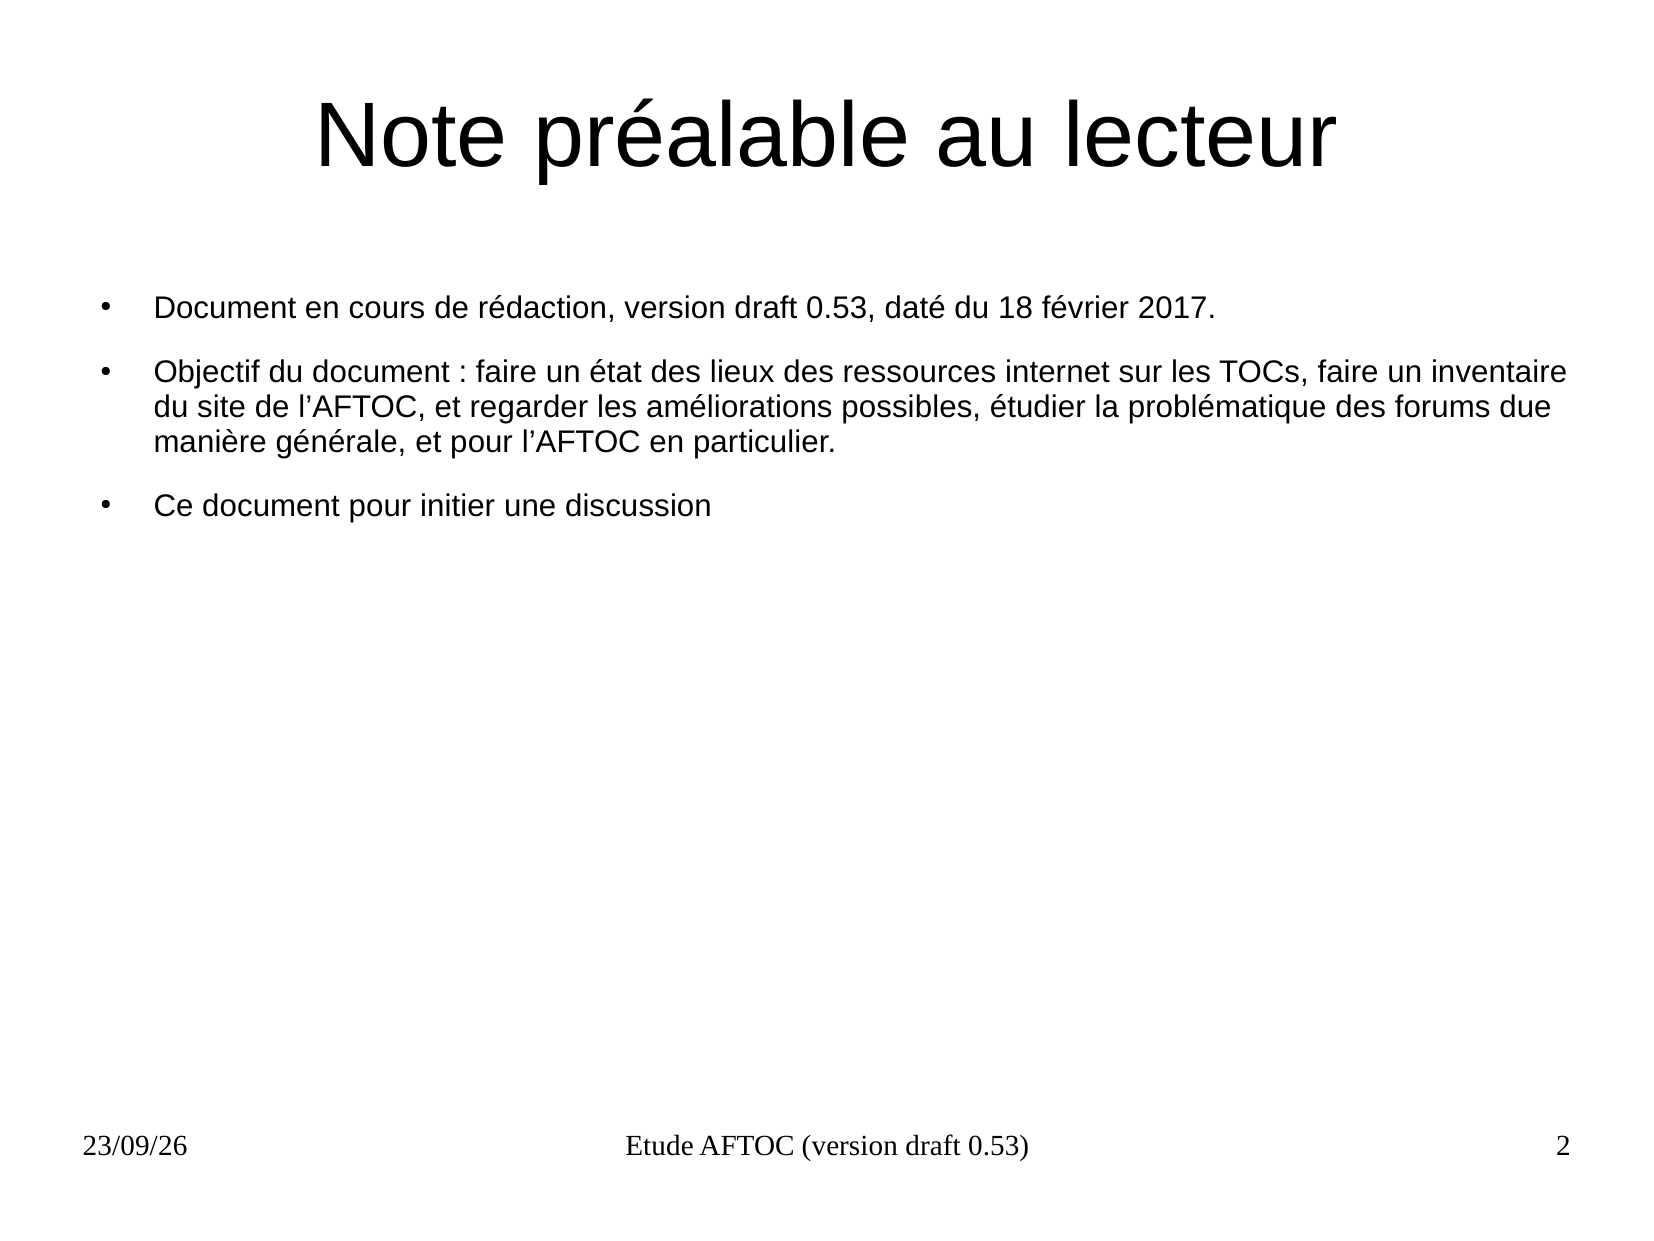

# Note préalable au lecteur
Document en cours de rédaction, version draft 0.53, daté du 18 février 2017.
Objectif du document : faire un état des lieux des ressources internet sur les TOCs, faire un inventaire du site de l’AFTOC, et regarder les améliorations possibles, étudier la problématique des forums due manière générale, et pour l’AFTOC en particulier.
Ce document pour initier une discussion
Etude AFTOC (version draft 0.53)
2